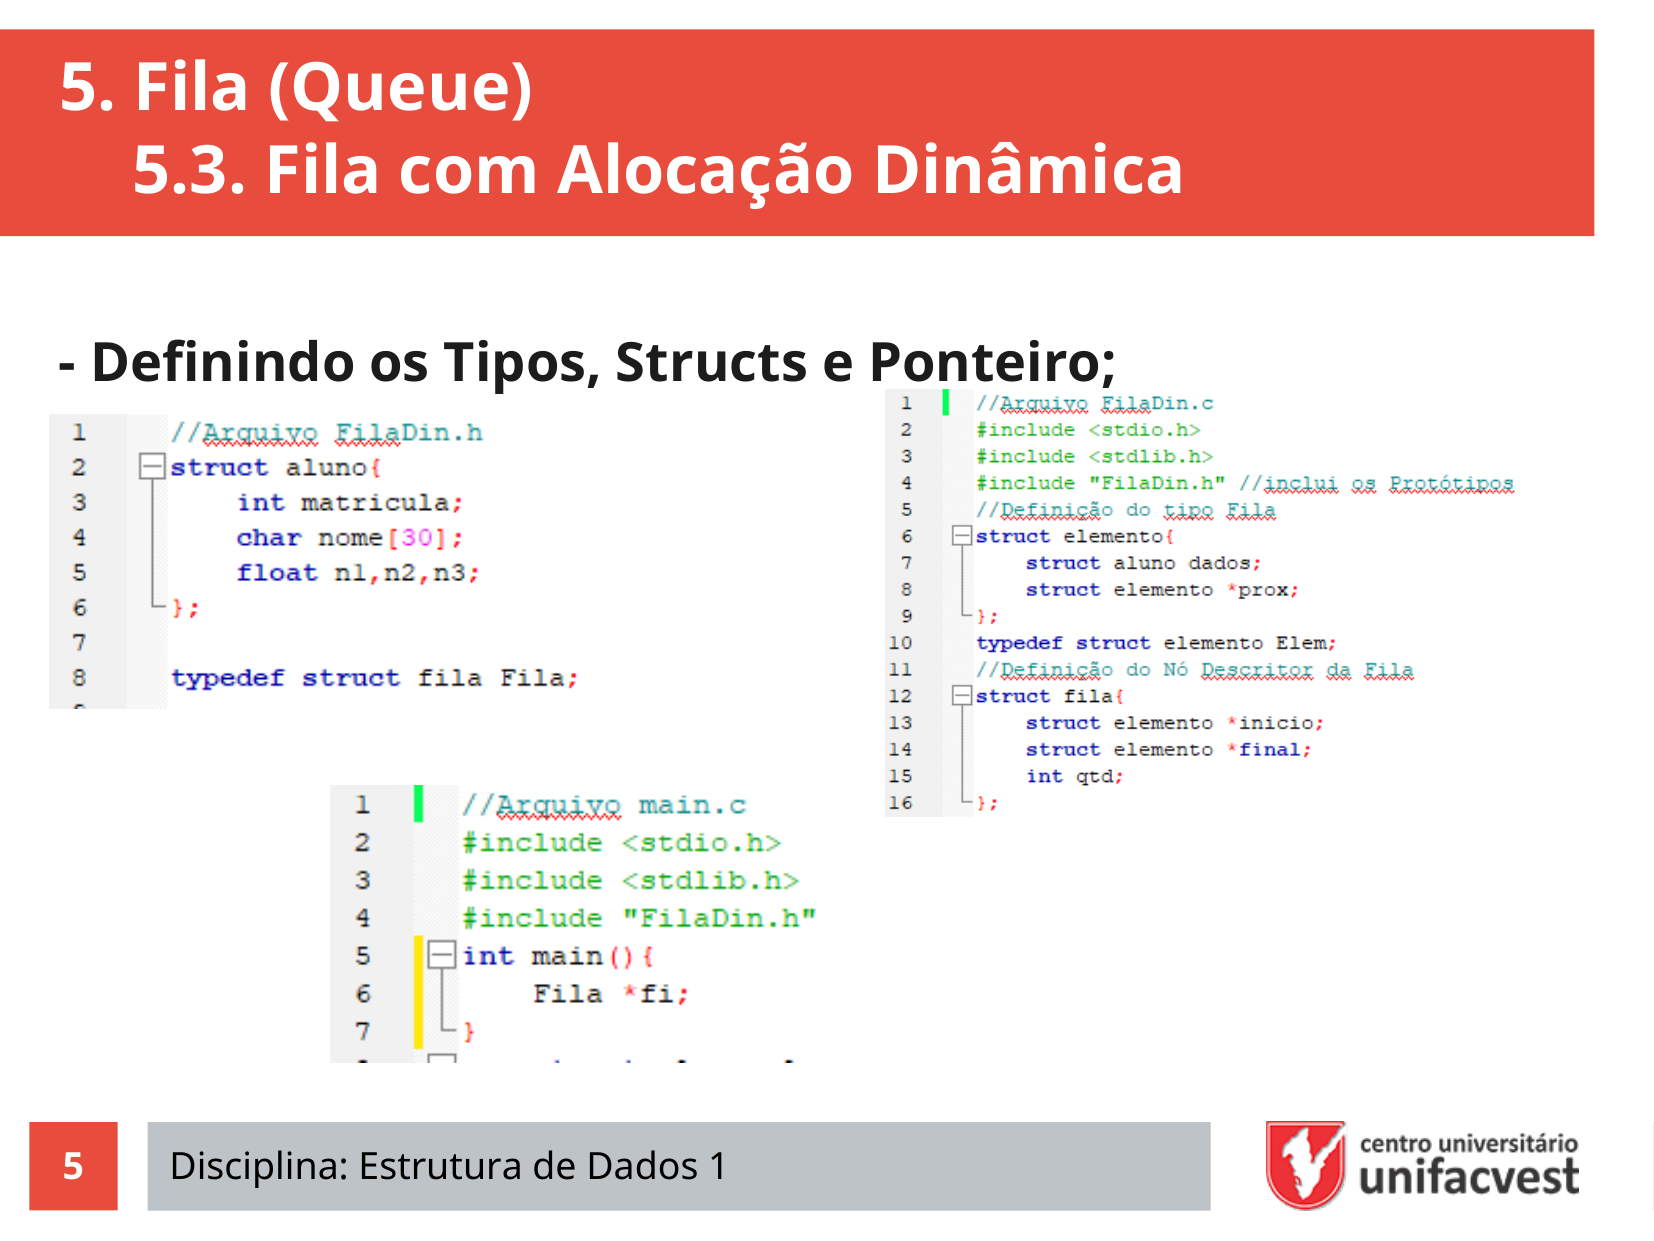

# 5. Fila (Queue) 5.3. Fila com Alocação Dinâmica
- Definindo os Tipos, Structs e Ponteiro;
5
Disciplina: Estrutura de Dados 1